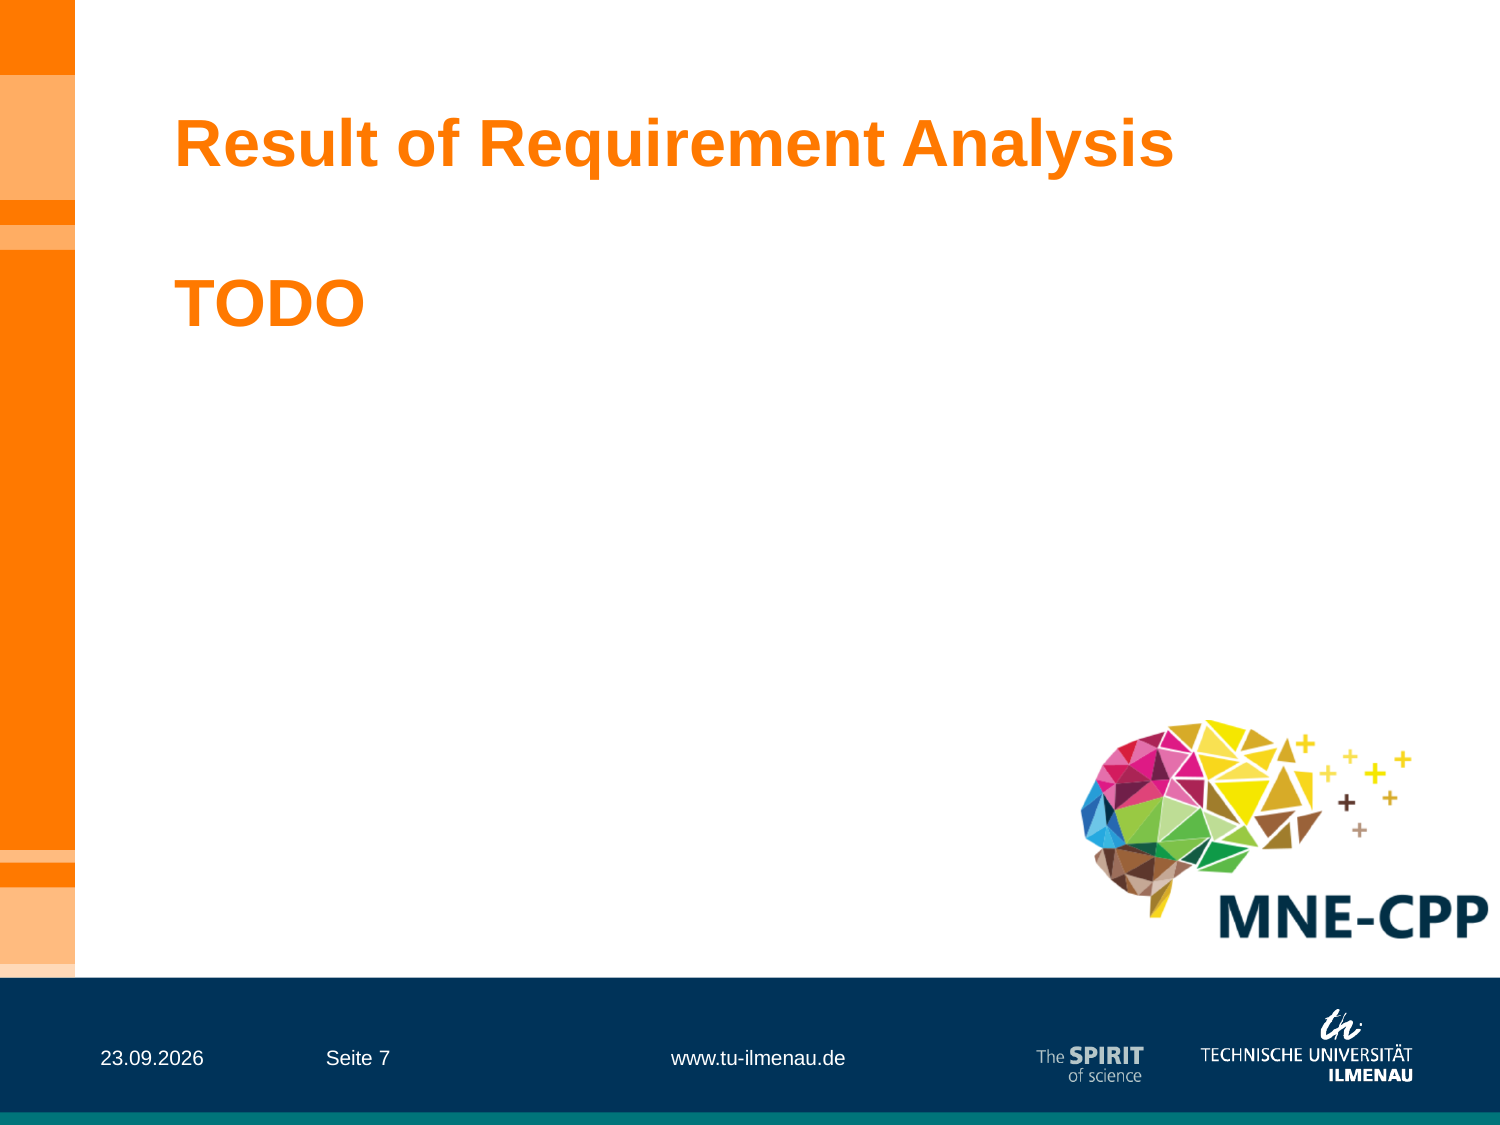

Result of Requirement Analysis
TODO
Seite
www.tu-ilmenau.de